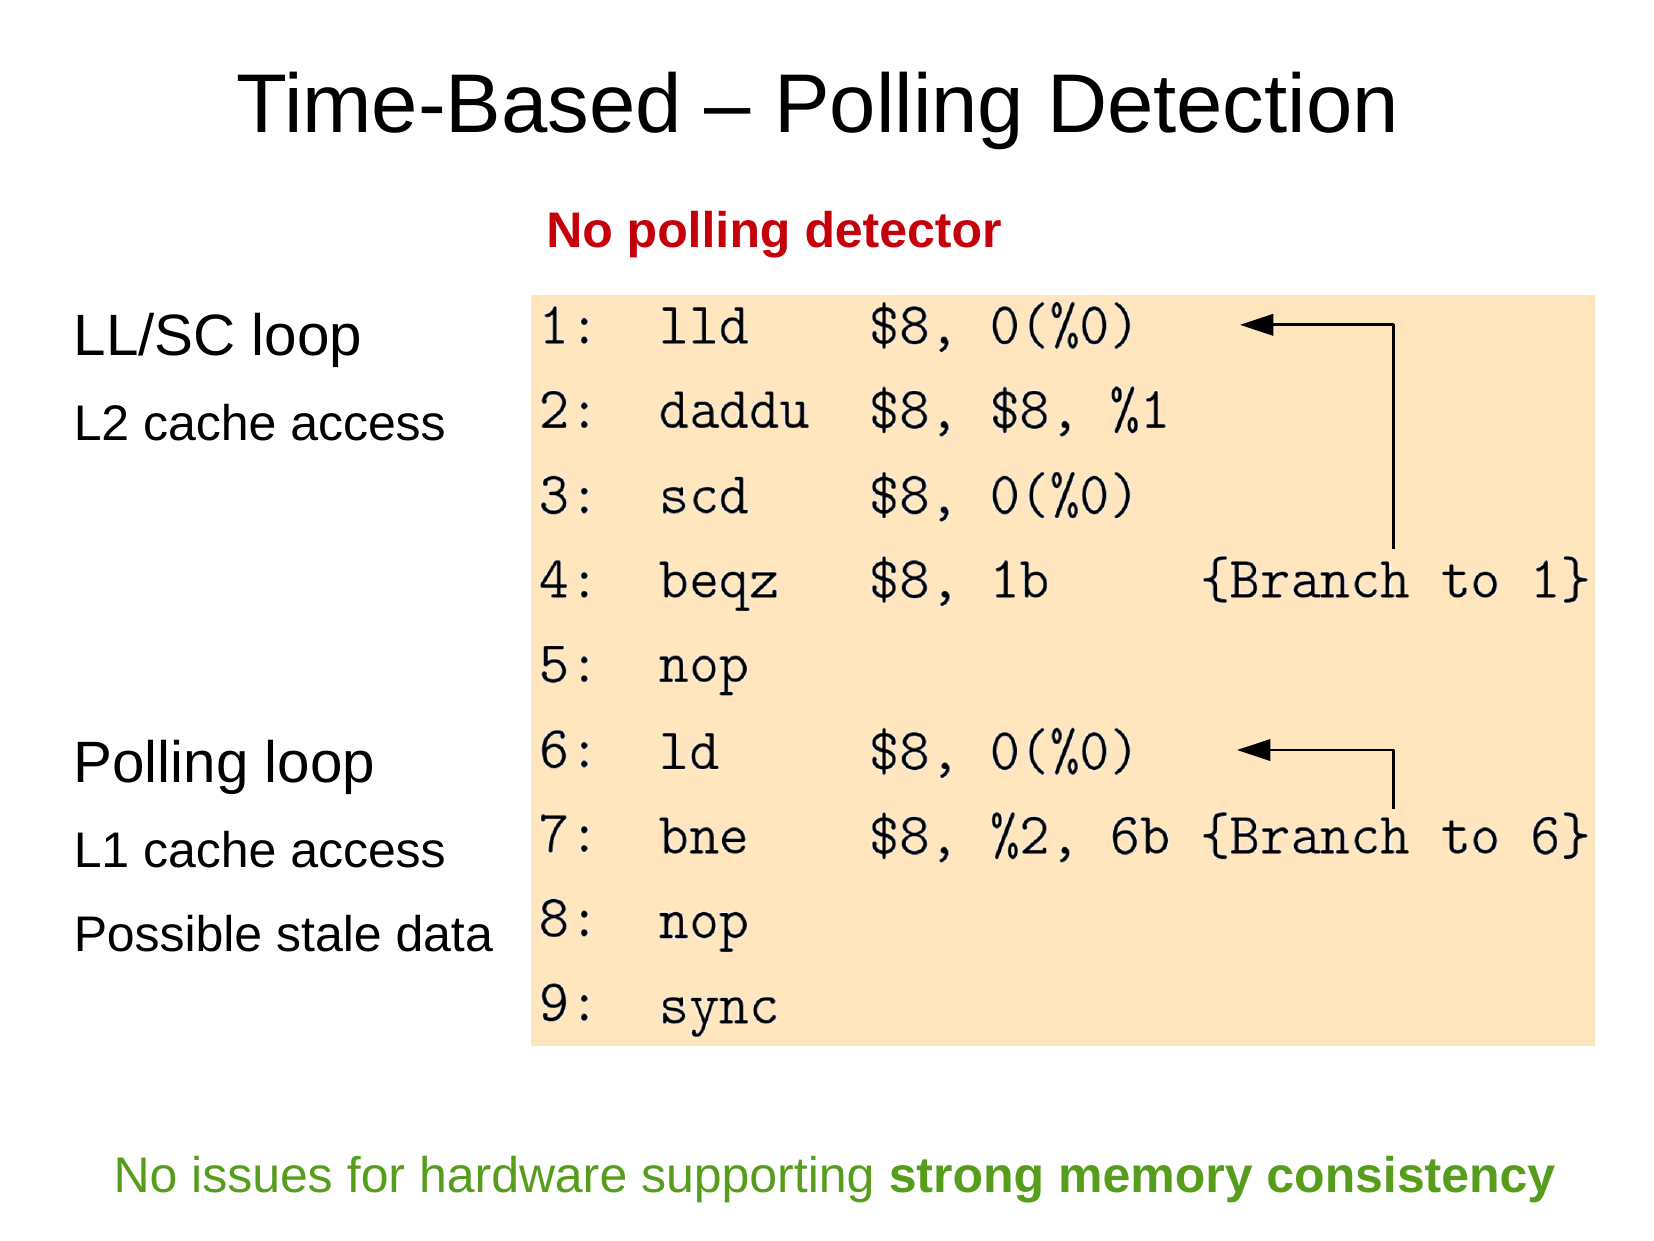

# Time-Based – Polling Detection
No polling detector
LL/SC loop
L2 cache access
Polling loop
L1 cache access
Possible stale data
No issues for hardware supporting strong memory consistency